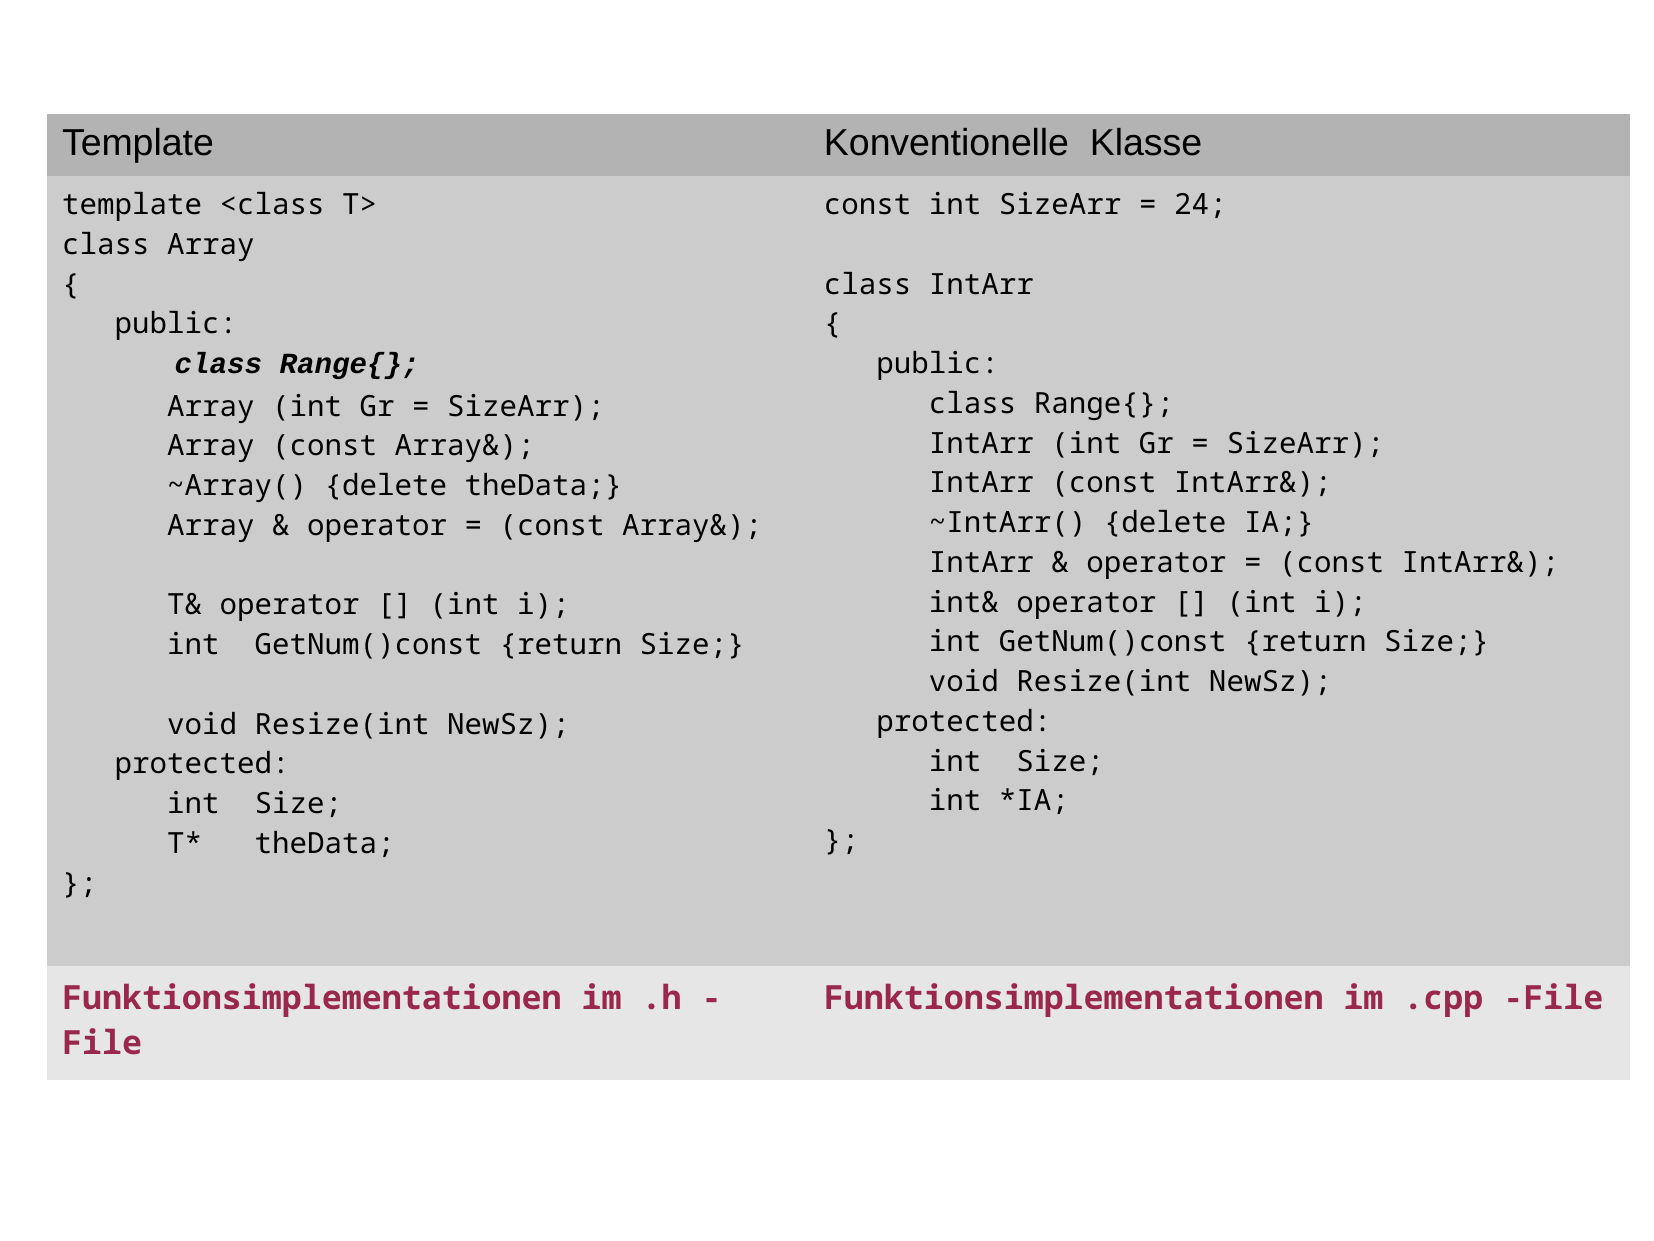

| Template | Konventionelle Klasse |
| --- | --- |
| template <class T> class Array { public: class Range{}; Array (int Gr = SizeArr); Array (const Array&); ~Array() {delete theData;} Array & operator = (const Array&); T& operator [] (int i); int GetNum()const {return Size;} void Resize(int NewSz); protected: int Size; T\* theData; }; | const int SizeArr = 24; class IntArr { public: class Range{}; IntArr (int Gr = SizeArr); IntArr (const IntArr&); ~IntArr() {delete IA;} IntArr & operator = (const IntArr&); int& operator [] (int i); int GetNum()const {return Size;} void Resize(int NewSz); protected: int Size; int \*IA; }; |
| Funktionsimplementationen im .h -File | Funktionsimplementationen im .cpp -File |